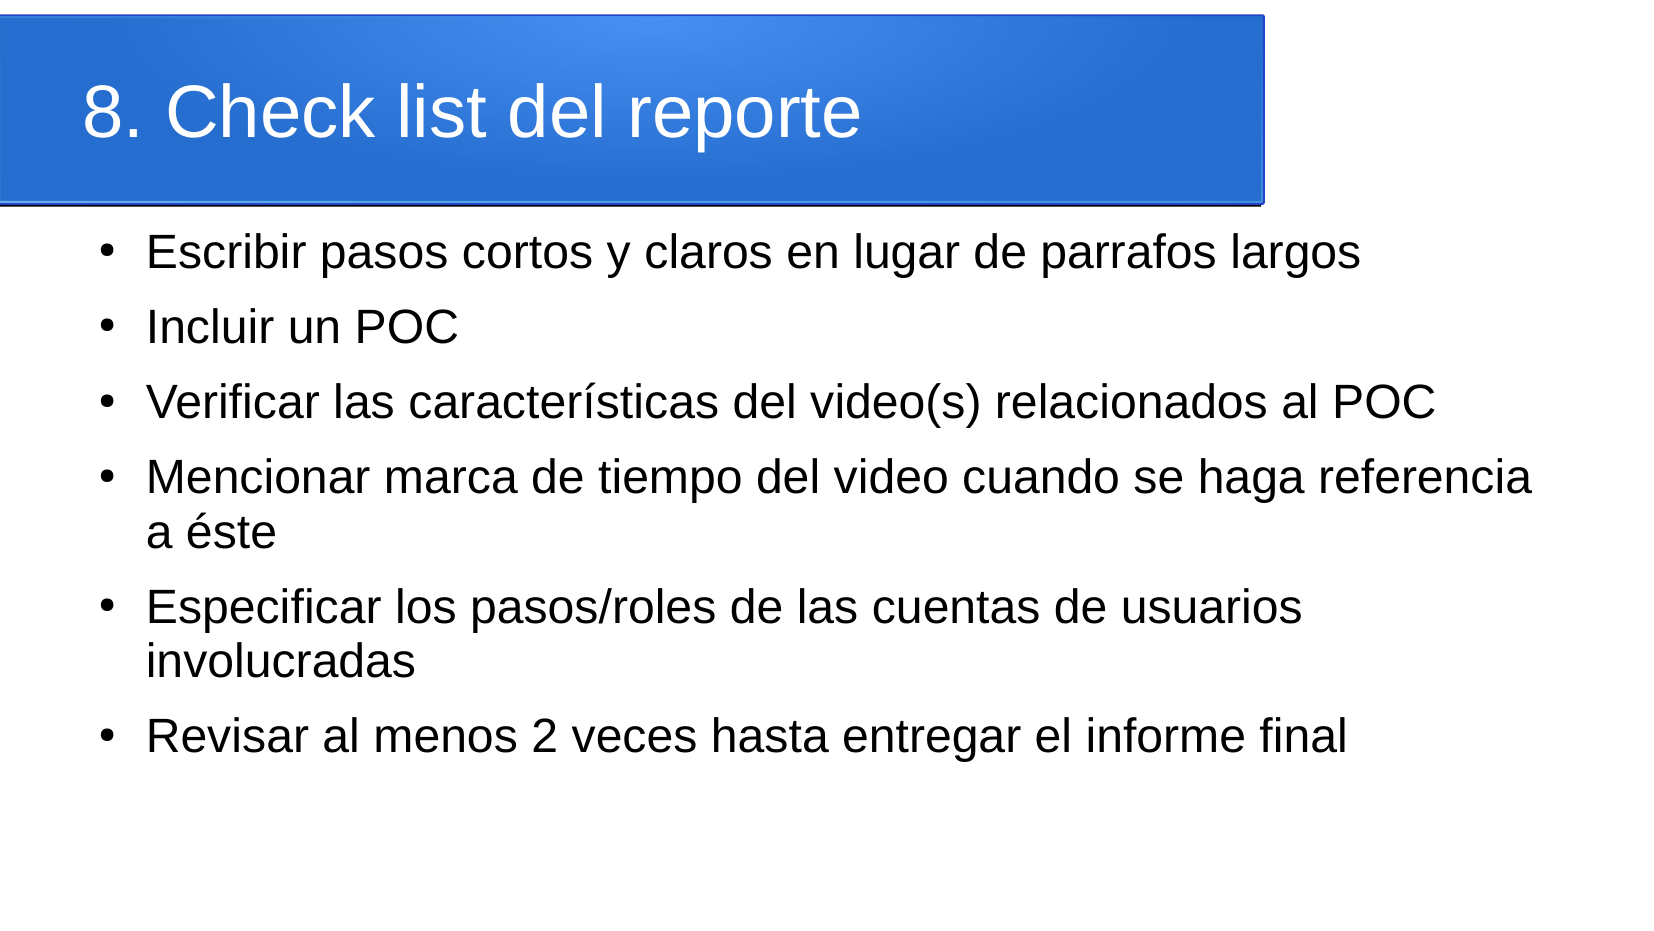

# 8. Check list del reporte
Escribir pasos cortos y claros en lugar de parrafos largos
Incluir un POC
Verificar las características del video(s) relacionados al POC
Mencionar marca de tiempo del video cuando se haga referencia a éste
Especificar los pasos/roles de las cuentas de usuarios involucradas
Revisar al menos 2 veces hasta entregar el informe final